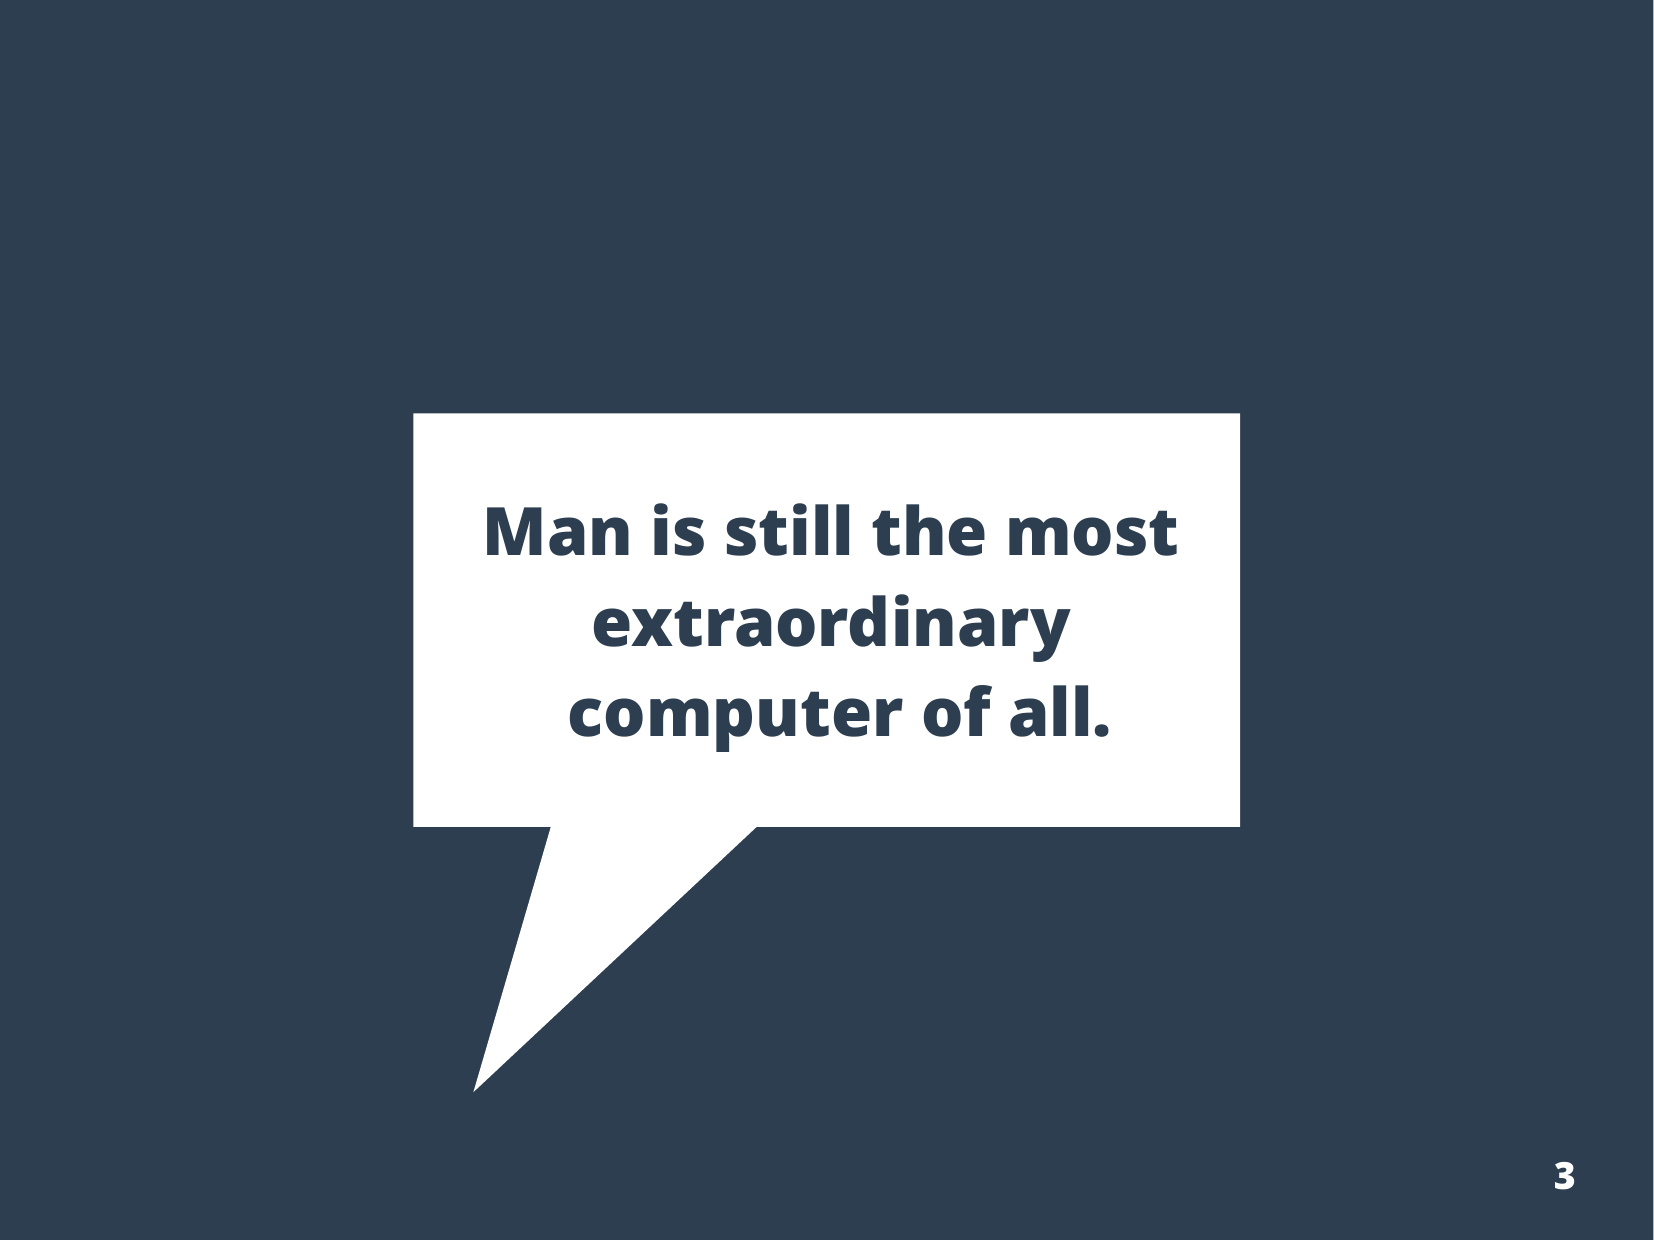

# Man is still the most extraordinary computer of all.
3